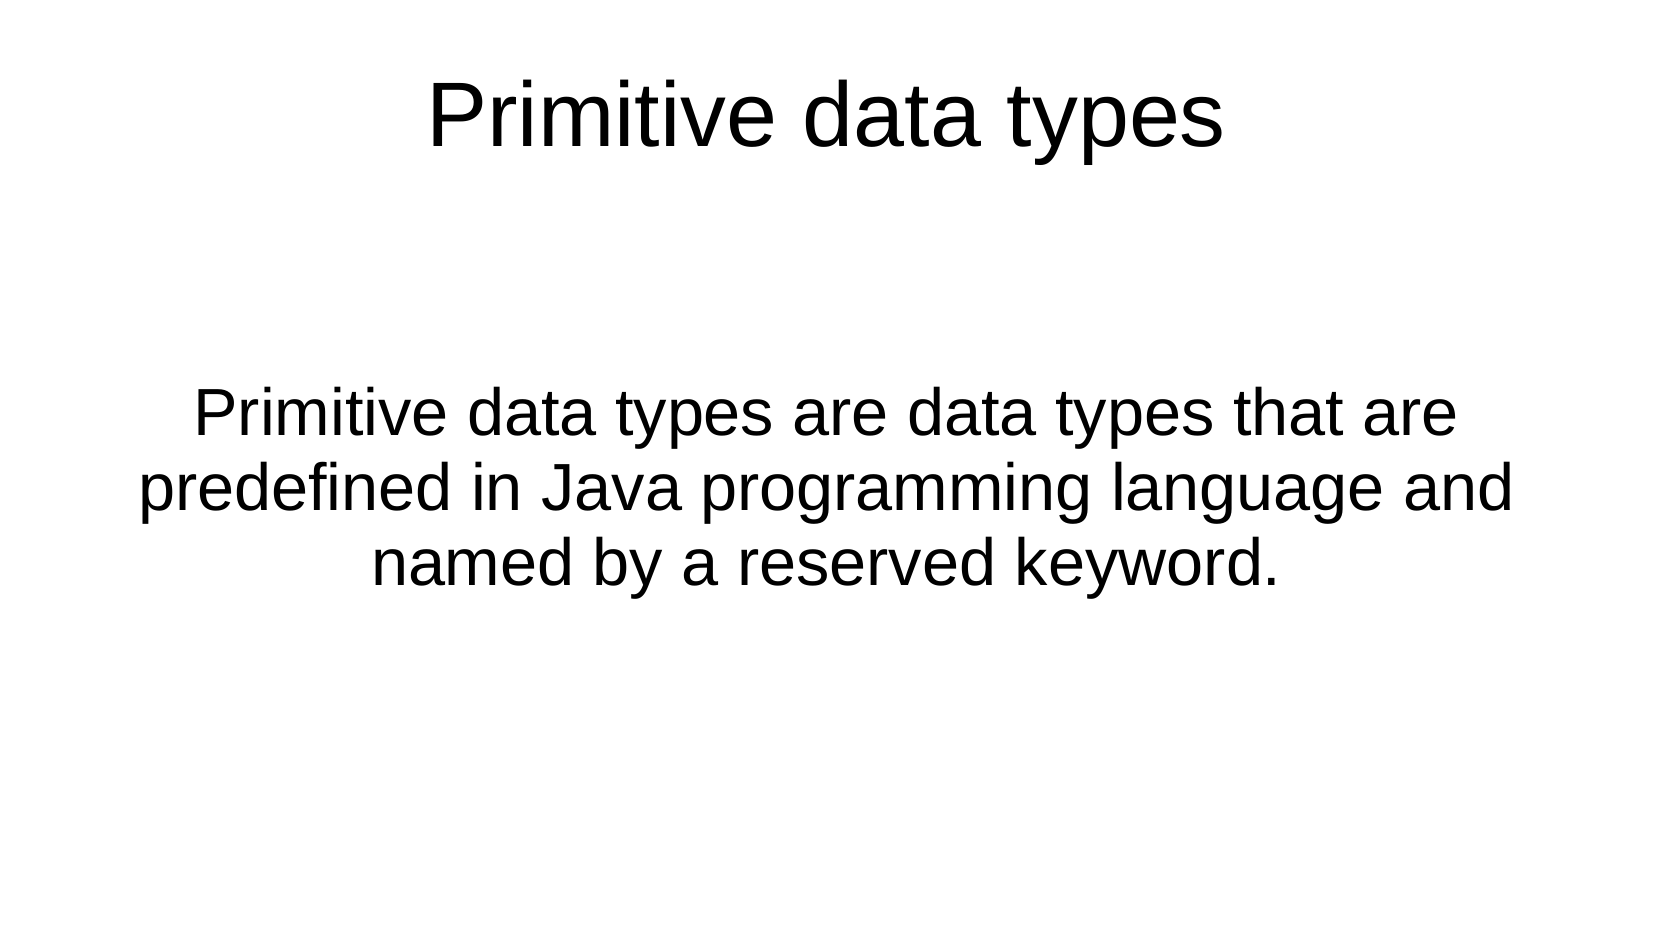

# Primitive data types
Primitive data types are data types that are predefined in Java programming language and named by a reserved keyword.